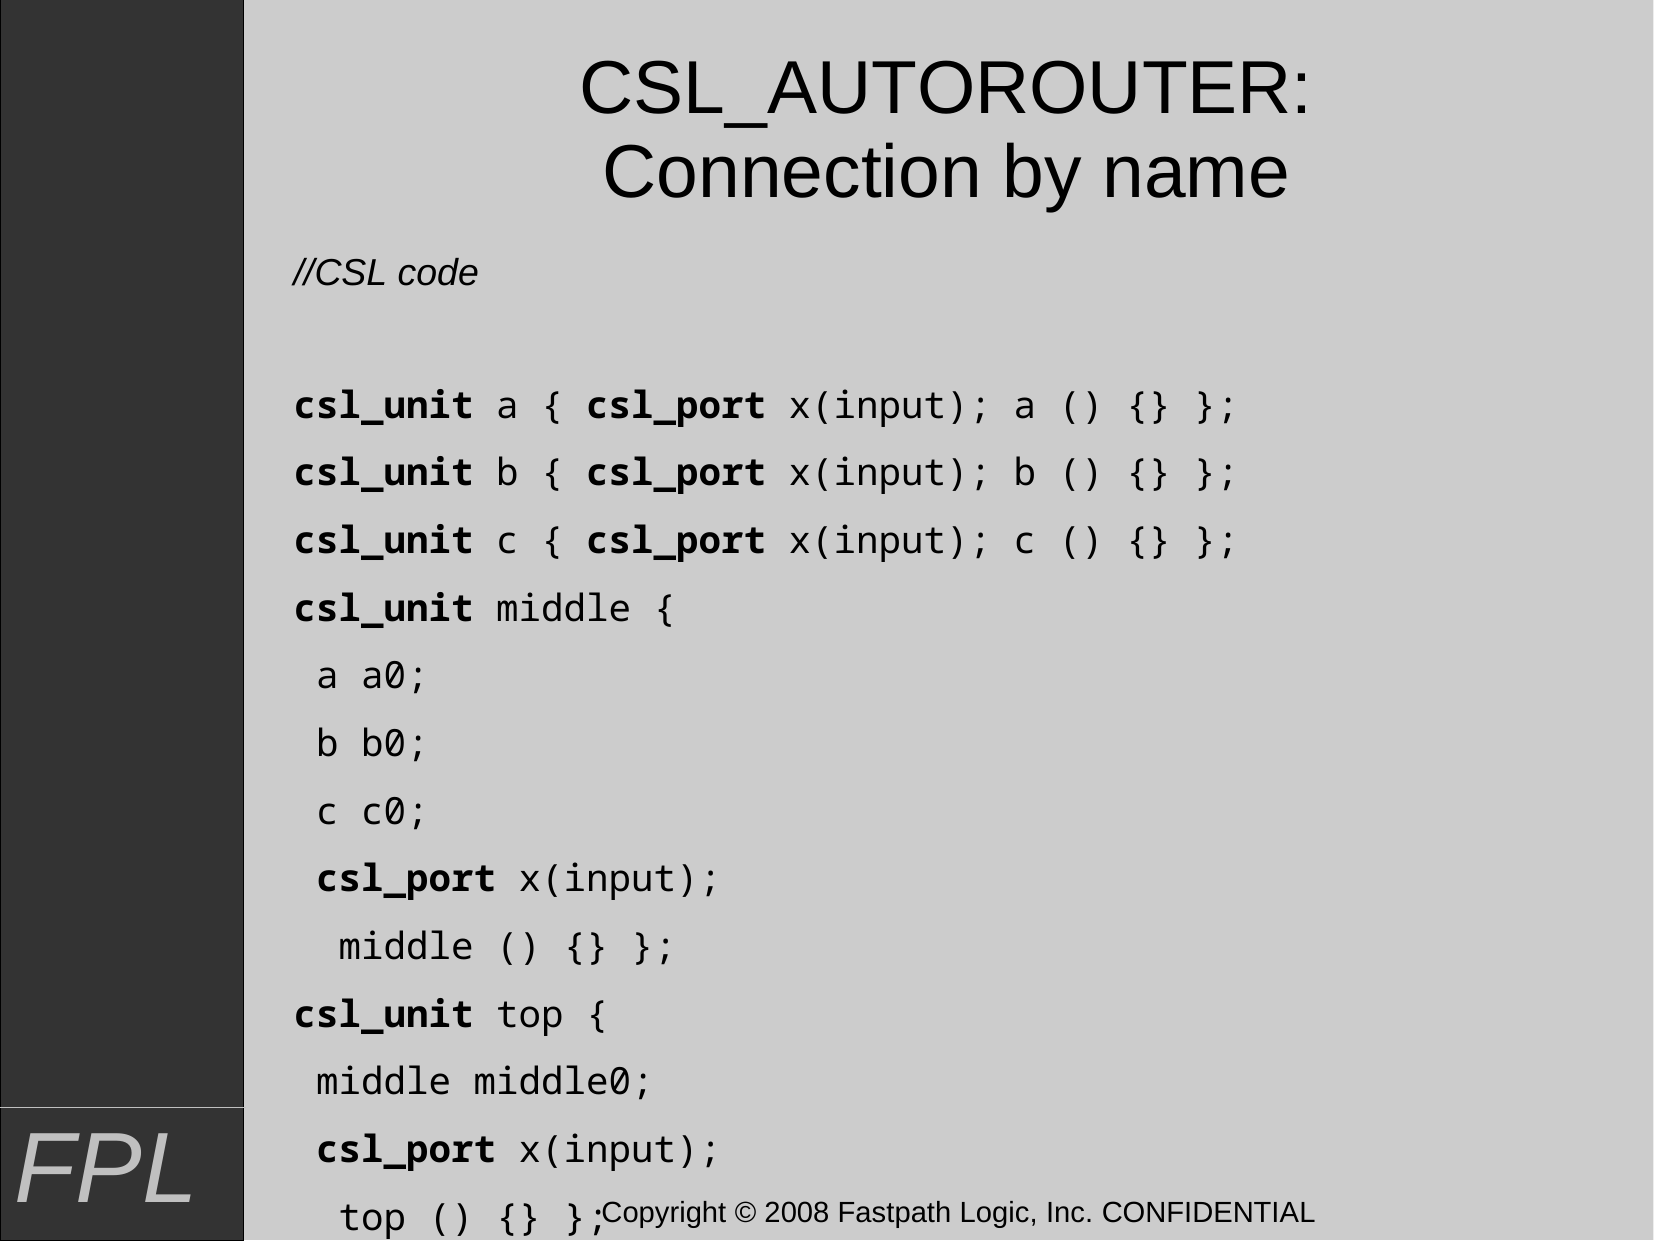

# CSL_AUTOROUTER: Connection by name
//CSL code
csl_unit a { csl_port x(input); a () {} };
csl_unit b { csl_port x(input); b () {} };
csl_unit c { csl_port x(input); c () {} };
csl_unit middle {
 a a0;
 b b0;
 c c0;
 csl_port x(input);
 middle () {} };
csl_unit top {
 middle middle0;
 csl_port x(input);
 top () {} };